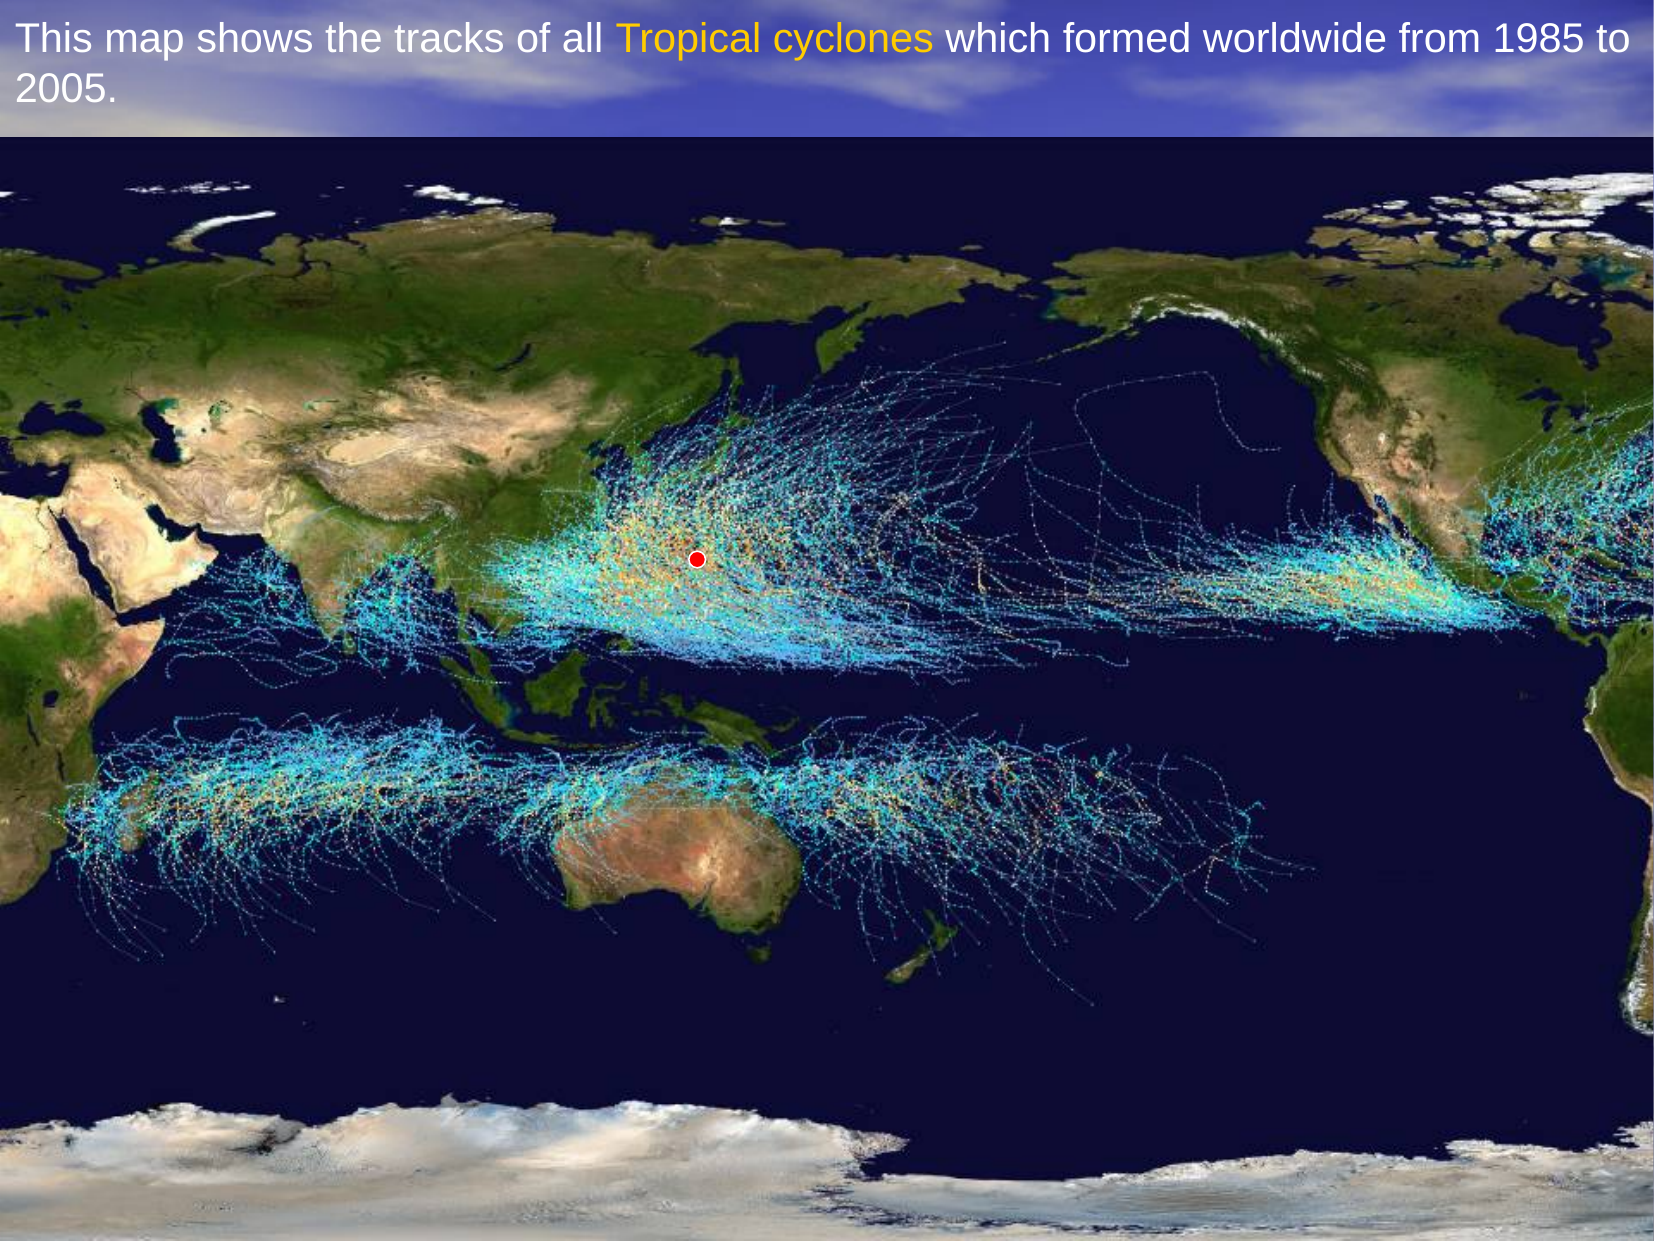

This map shows the tracks of all Tropical cyclones which formed worldwide from 1985 to 2005.